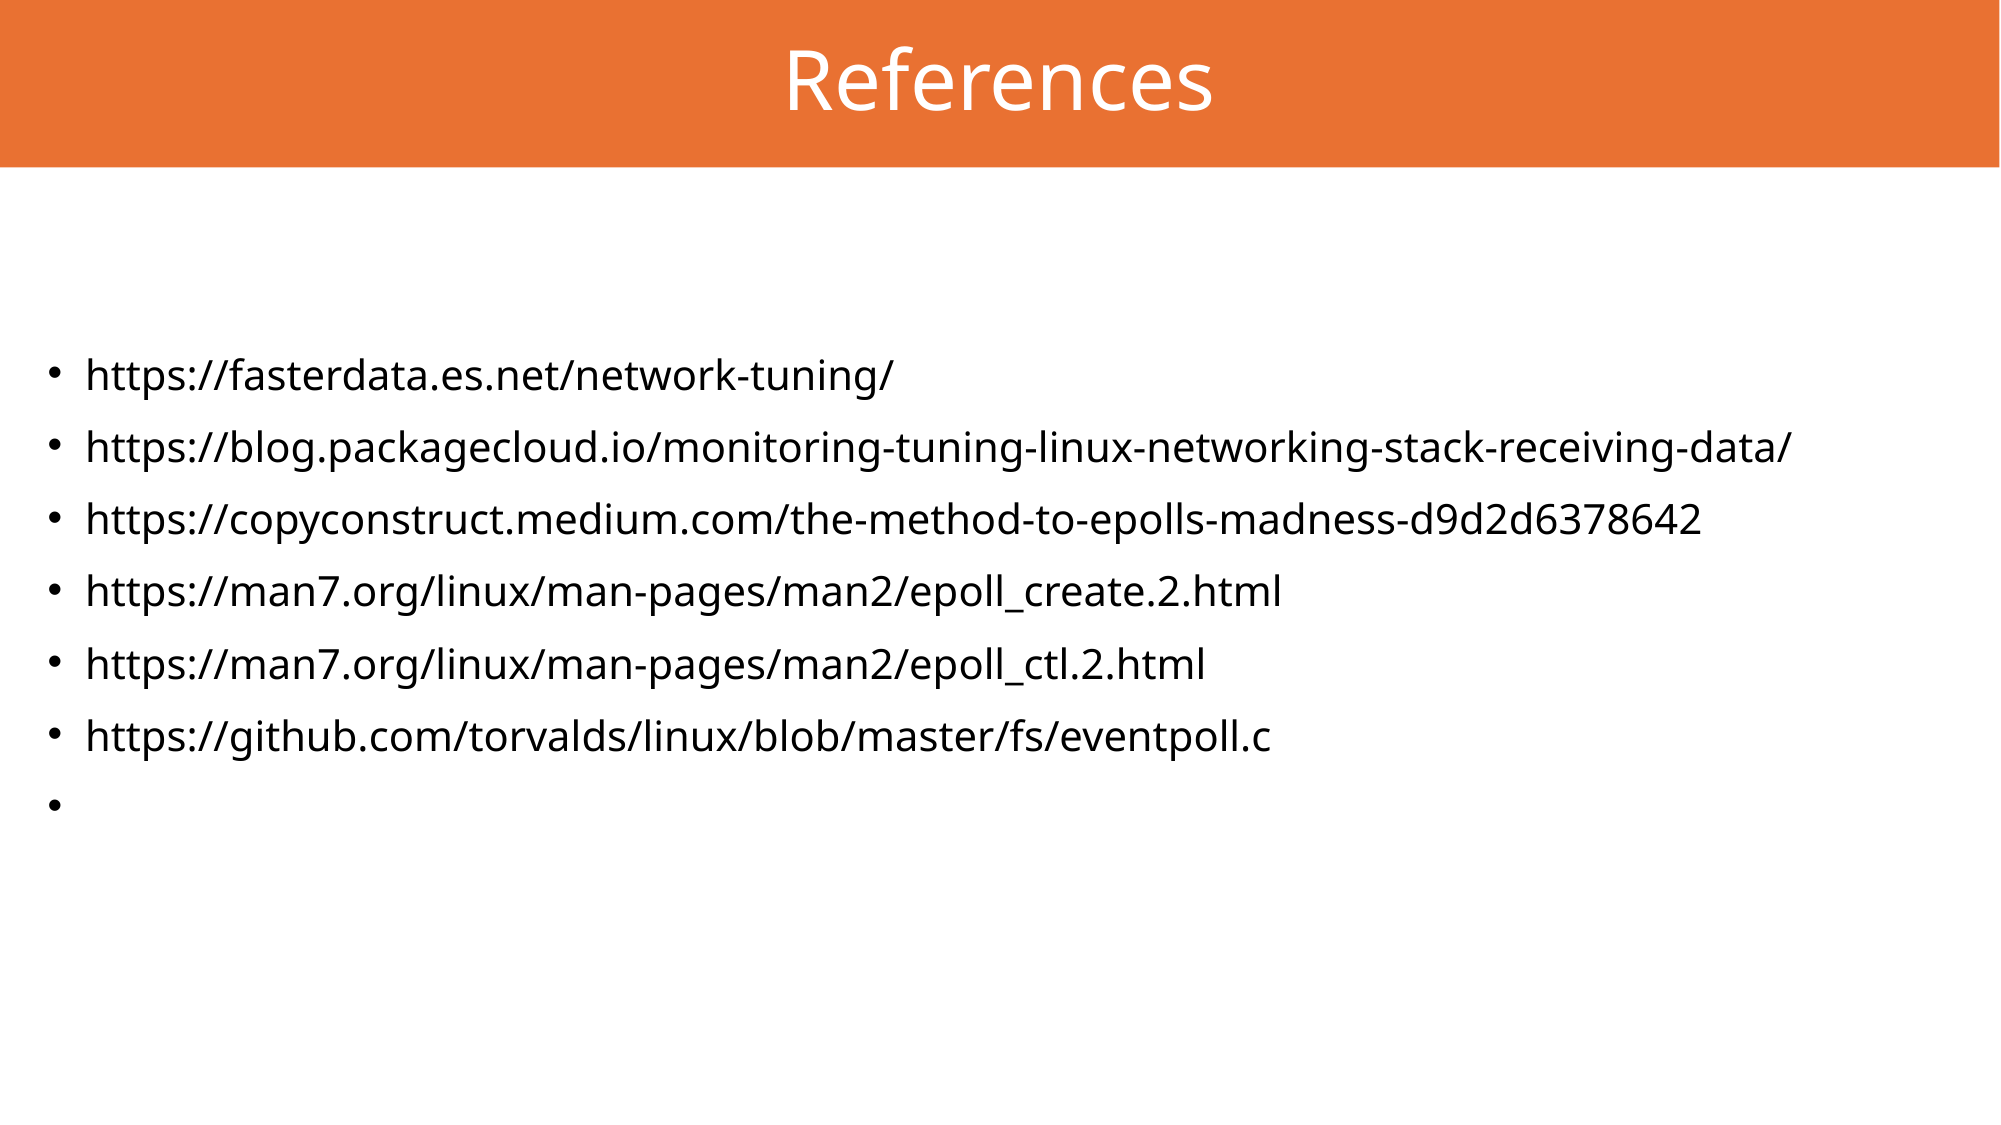

# References
https://fasterdata.es.net/network-tuning/
https://blog.packagecloud.io/monitoring-tuning-linux-networking-stack-receiving-data/
https://copyconstruct.medium.com/the-method-to-epolls-madness-d9d2d6378642
https://man7.org/linux/man-pages/man2/epoll_create.2.html
https://man7.org/linux/man-pages/man2/epoll_ctl.2.html
https://github.com/torvalds/linux/blob/master/fs/eventpoll.c